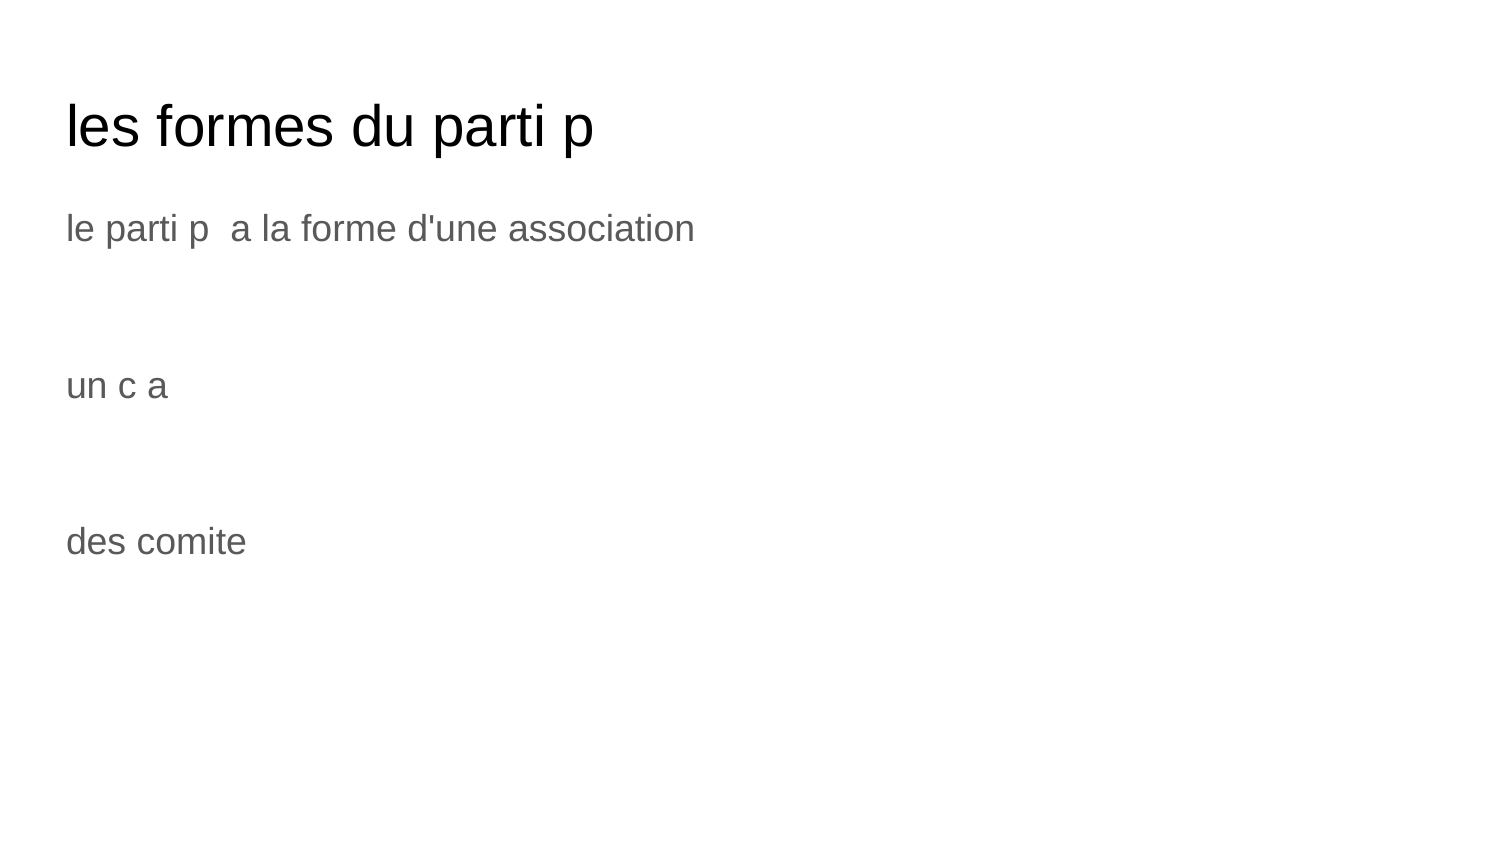

# les formes du parti p
le parti p a la forme d'une association
un c a
des comite